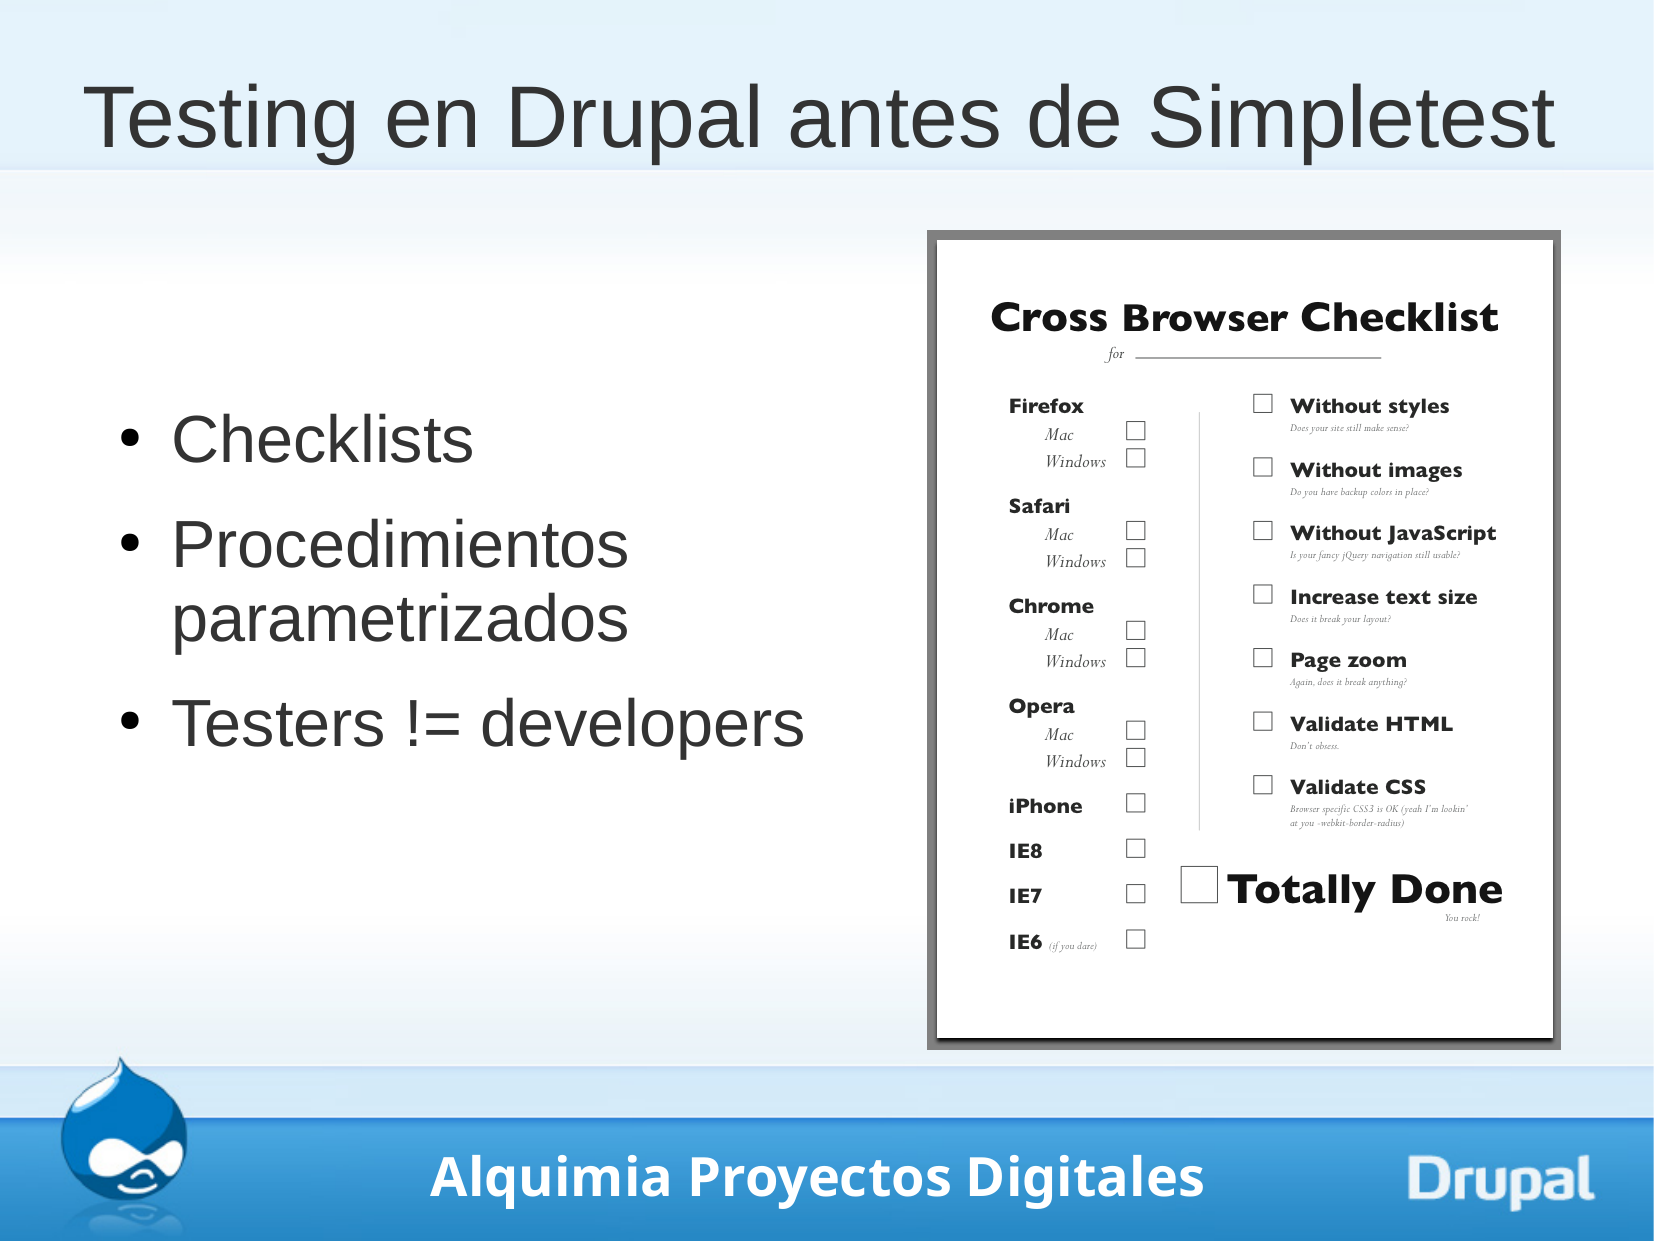

# Testing en Drupal antes de Simpletest
Checklists
Procedimientos parametrizados
Testers != developers
Alquimia Proyectos Digitales